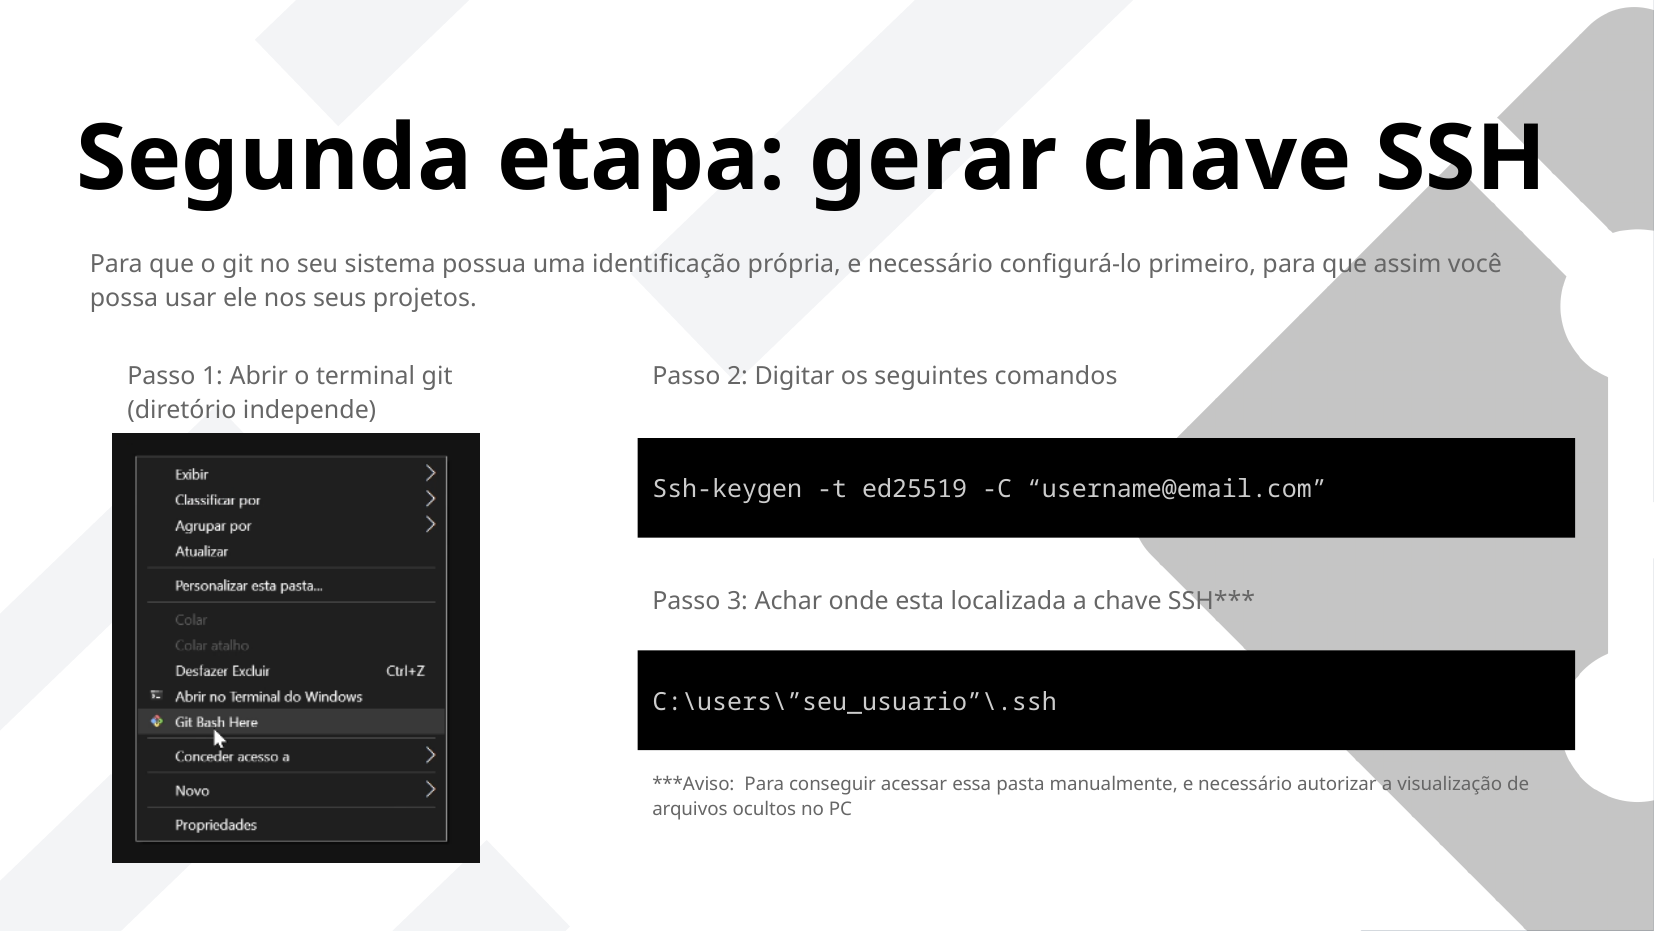

# Segunda etapa: gerar chave SSH
Para que o git no seu sistema possua uma identificação própria, e necessário configurá-lo primeiro, para que assim você possa usar ele nos seus projetos.
Passo 1: Abrir o terminal git
(diretório independe)
Passo 2: Digitar os seguintes comandos
Ssh-keygen -t ed25519 -C “username@email.com”
Passo 3: Achar onde esta localizada a chave SSH***
C:\users\”seu_usuario”\.ssh
***Aviso: Para conseguir acessar essa pasta manualmente, e necessário autorizar a visualização de arquivos ocultos no PC